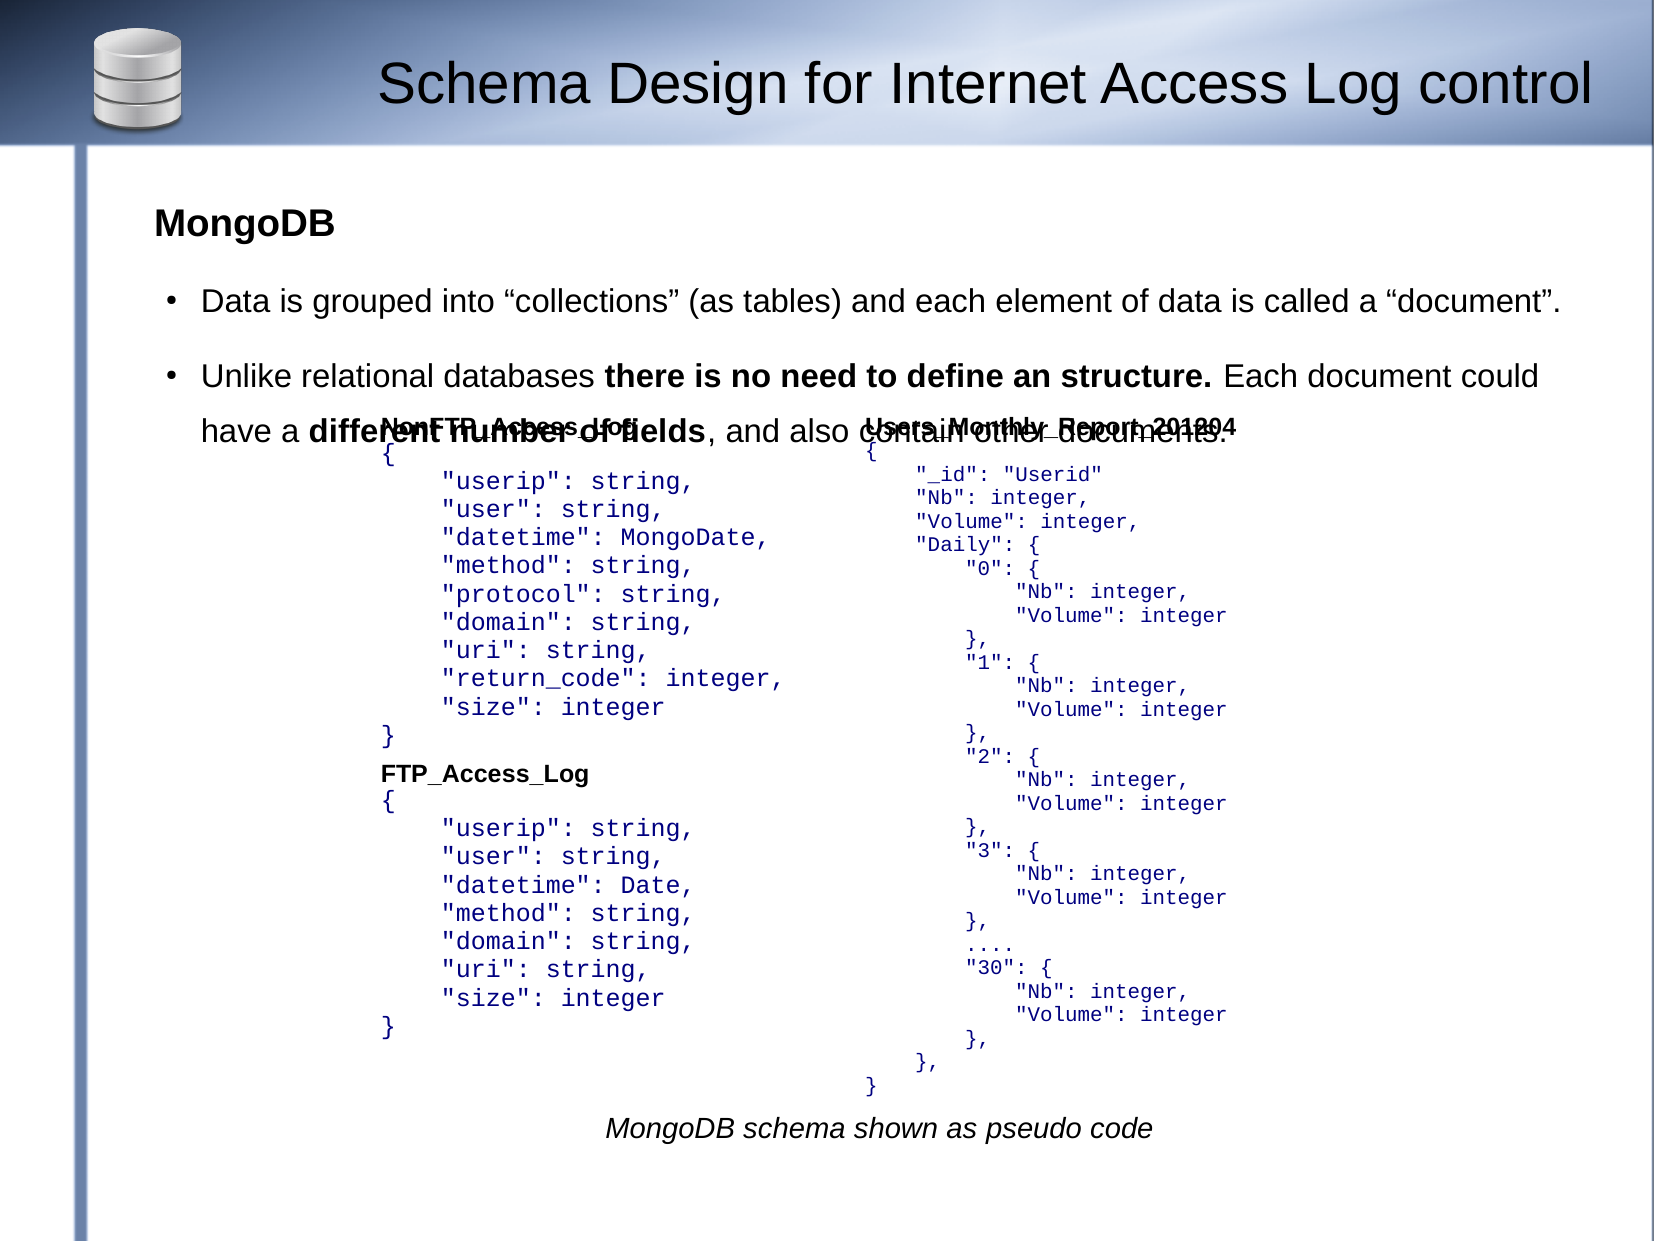

# Schema Design for Internet Access Log control
MongoDB
Data is grouped into “collections” (as tables) and each element of data is called a “document”.
Unlike relational databases there is no need to define an structure. Each document could have a different number of fields, and also contain other documents.
NonFTP_Access_Log
{
 "userip": string,
 "user": string,
 "datetime": MongoDate,
 "method": string,
 "protocol": string,
 "domain": string,
 "uri": string,
 "return_code": integer,
 "size": integer
}
Users_Monthly_Report_201204
{
 "_id": "Userid"
 "Nb": integer,
 "Volume": integer,
 "Daily": {
 "0": {
 "Nb": integer,
 "Volume": integer
 },
 "1": {
 "Nb": integer,
 "Volume": integer
 },
 "2": {
 "Nb": integer,
 "Volume": integer
 },
 "3": {
 "Nb": integer,
 "Volume": integer
 },
 ....
 "30": {
 "Nb": integer,
 "Volume": integer
 },
 },
}
FTP_Access_Log
{
 "userip": string,
 "user": string,
 "datetime": Date,
 "method": string,
 "domain": string,
 "uri": string,
 "size": integer
}
MongoDB schema shown as pseudo code